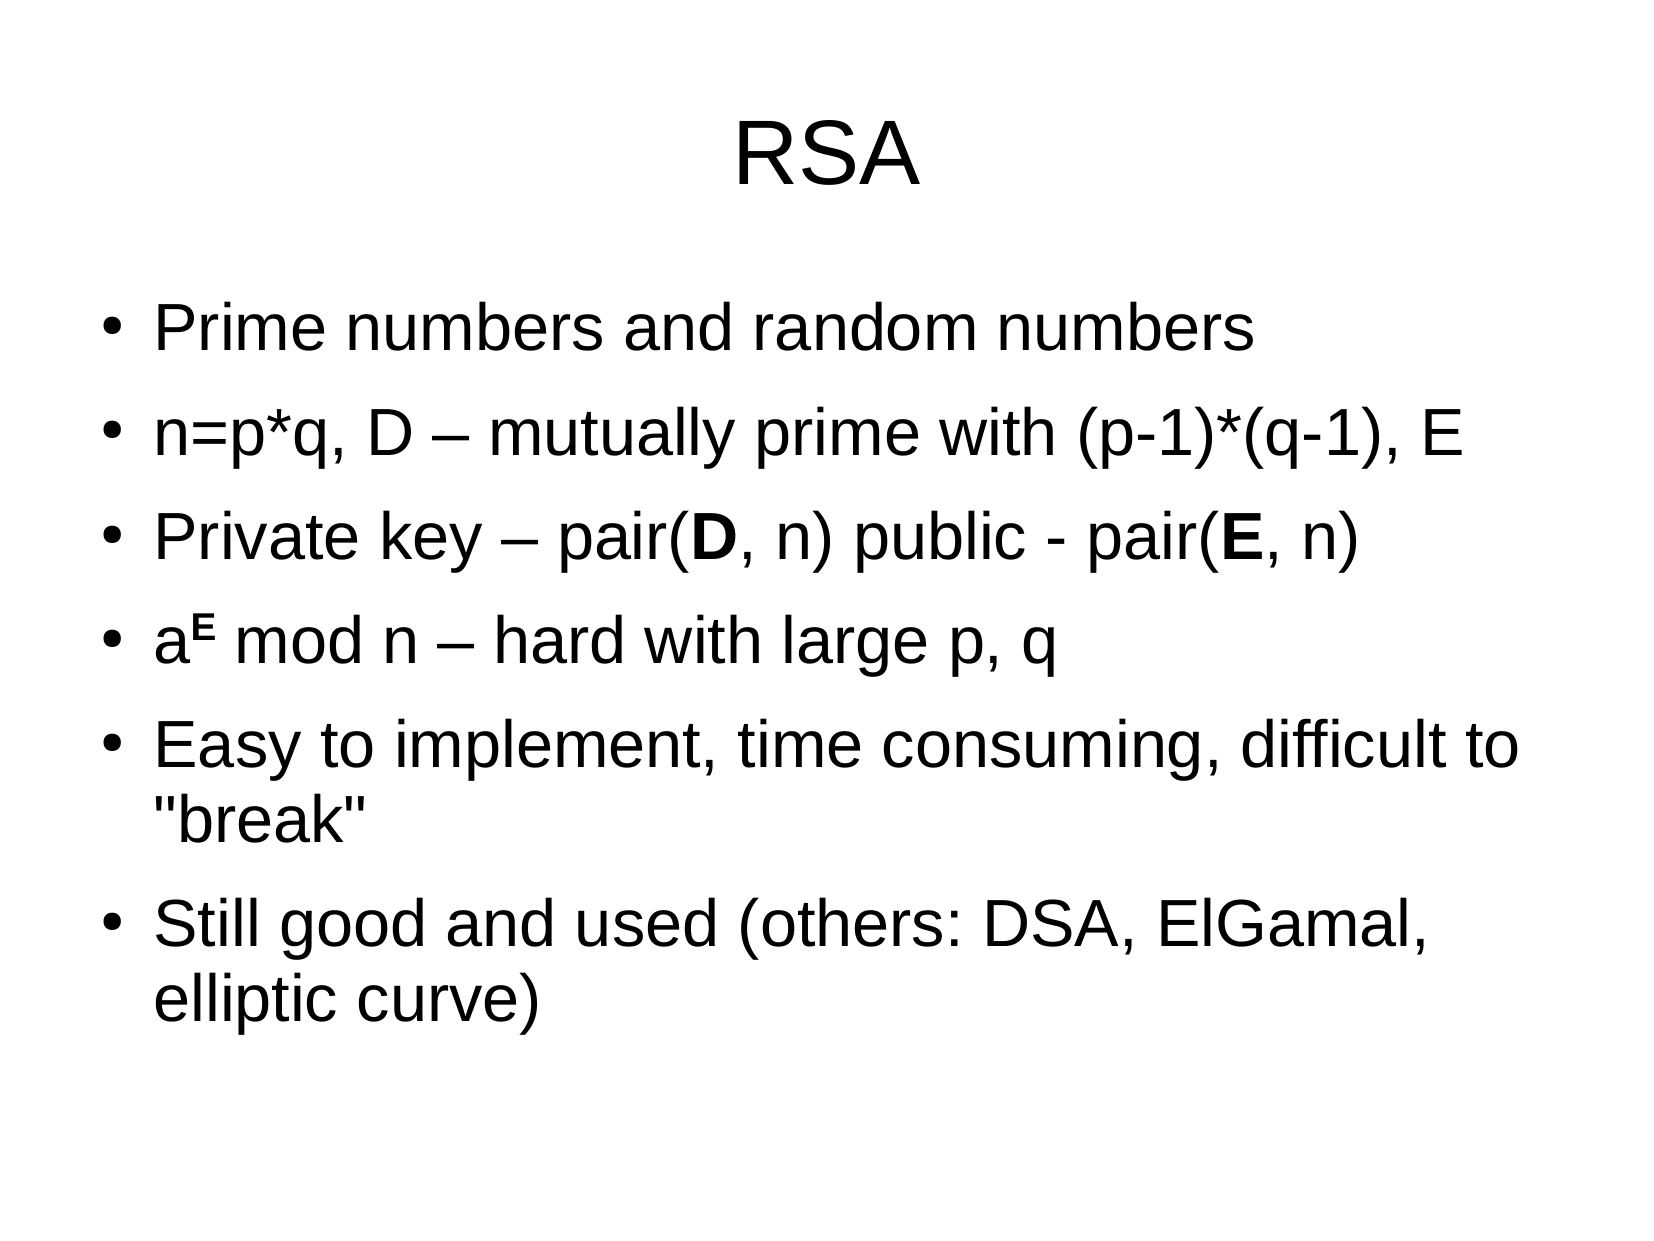

# RSA
Prime numbers and random numbers
n=p*q, D – mutually prime with (p-1)*(q-1), E
Private key – pair(D, n) public - pair(E, n)
aE mod n – hard with large p, q
Easy to implement, time consuming, difficult to "break"
Still good and used (others: DSA, ElGamal, elliptic curve)